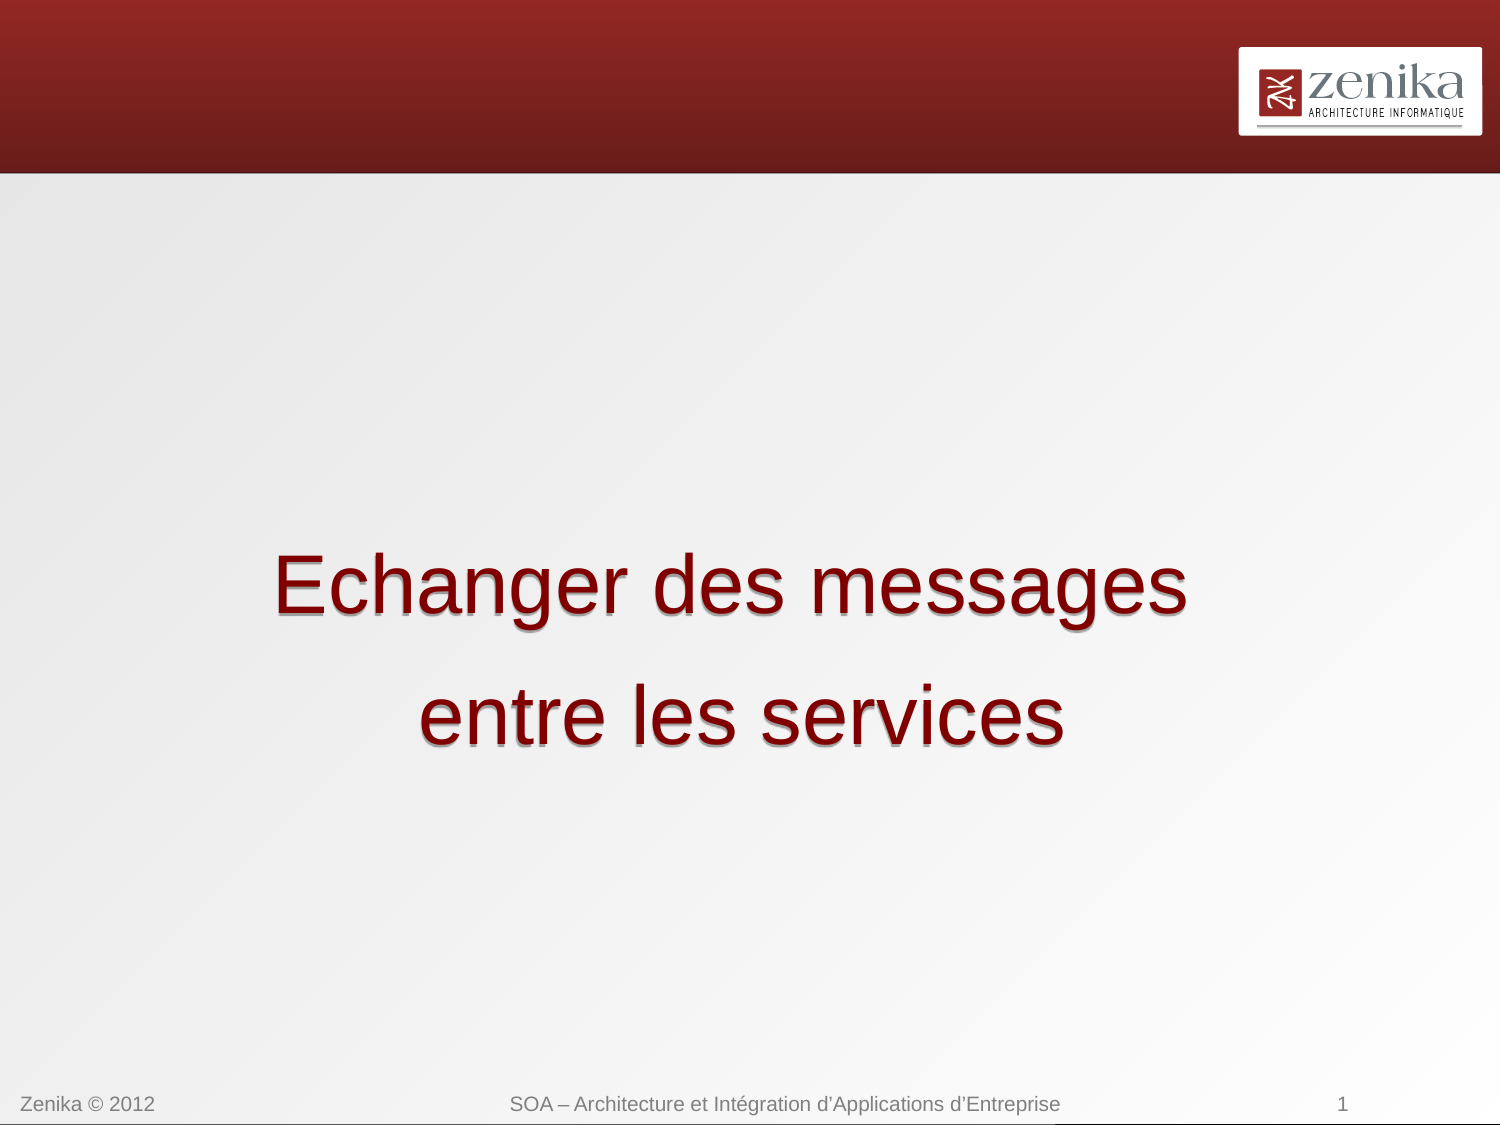

# Echanger des messages
entre les services